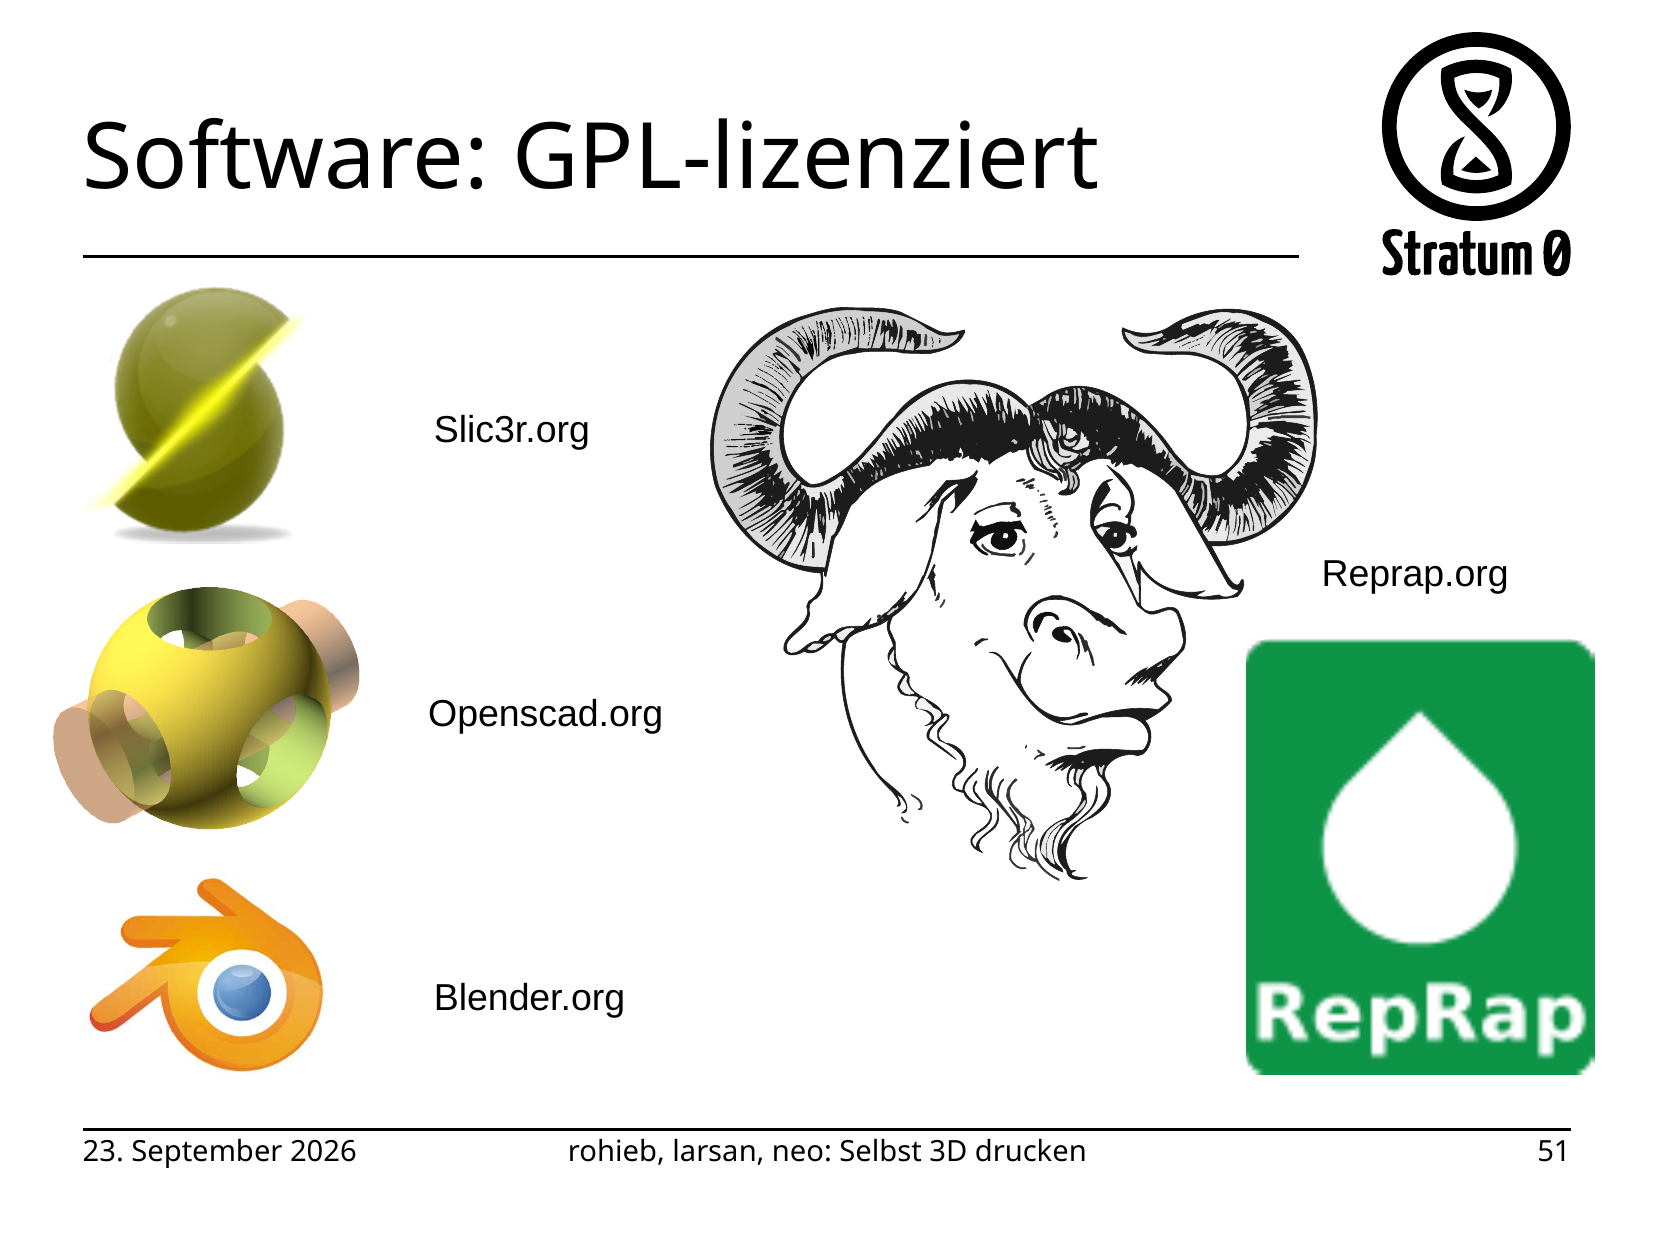

# Software: GPL-lizenziert
Slic3r.org
Reprap.org
Openscad.org
Blender.org
rohieb, larsan, neo: Selbst 3D drucken
51